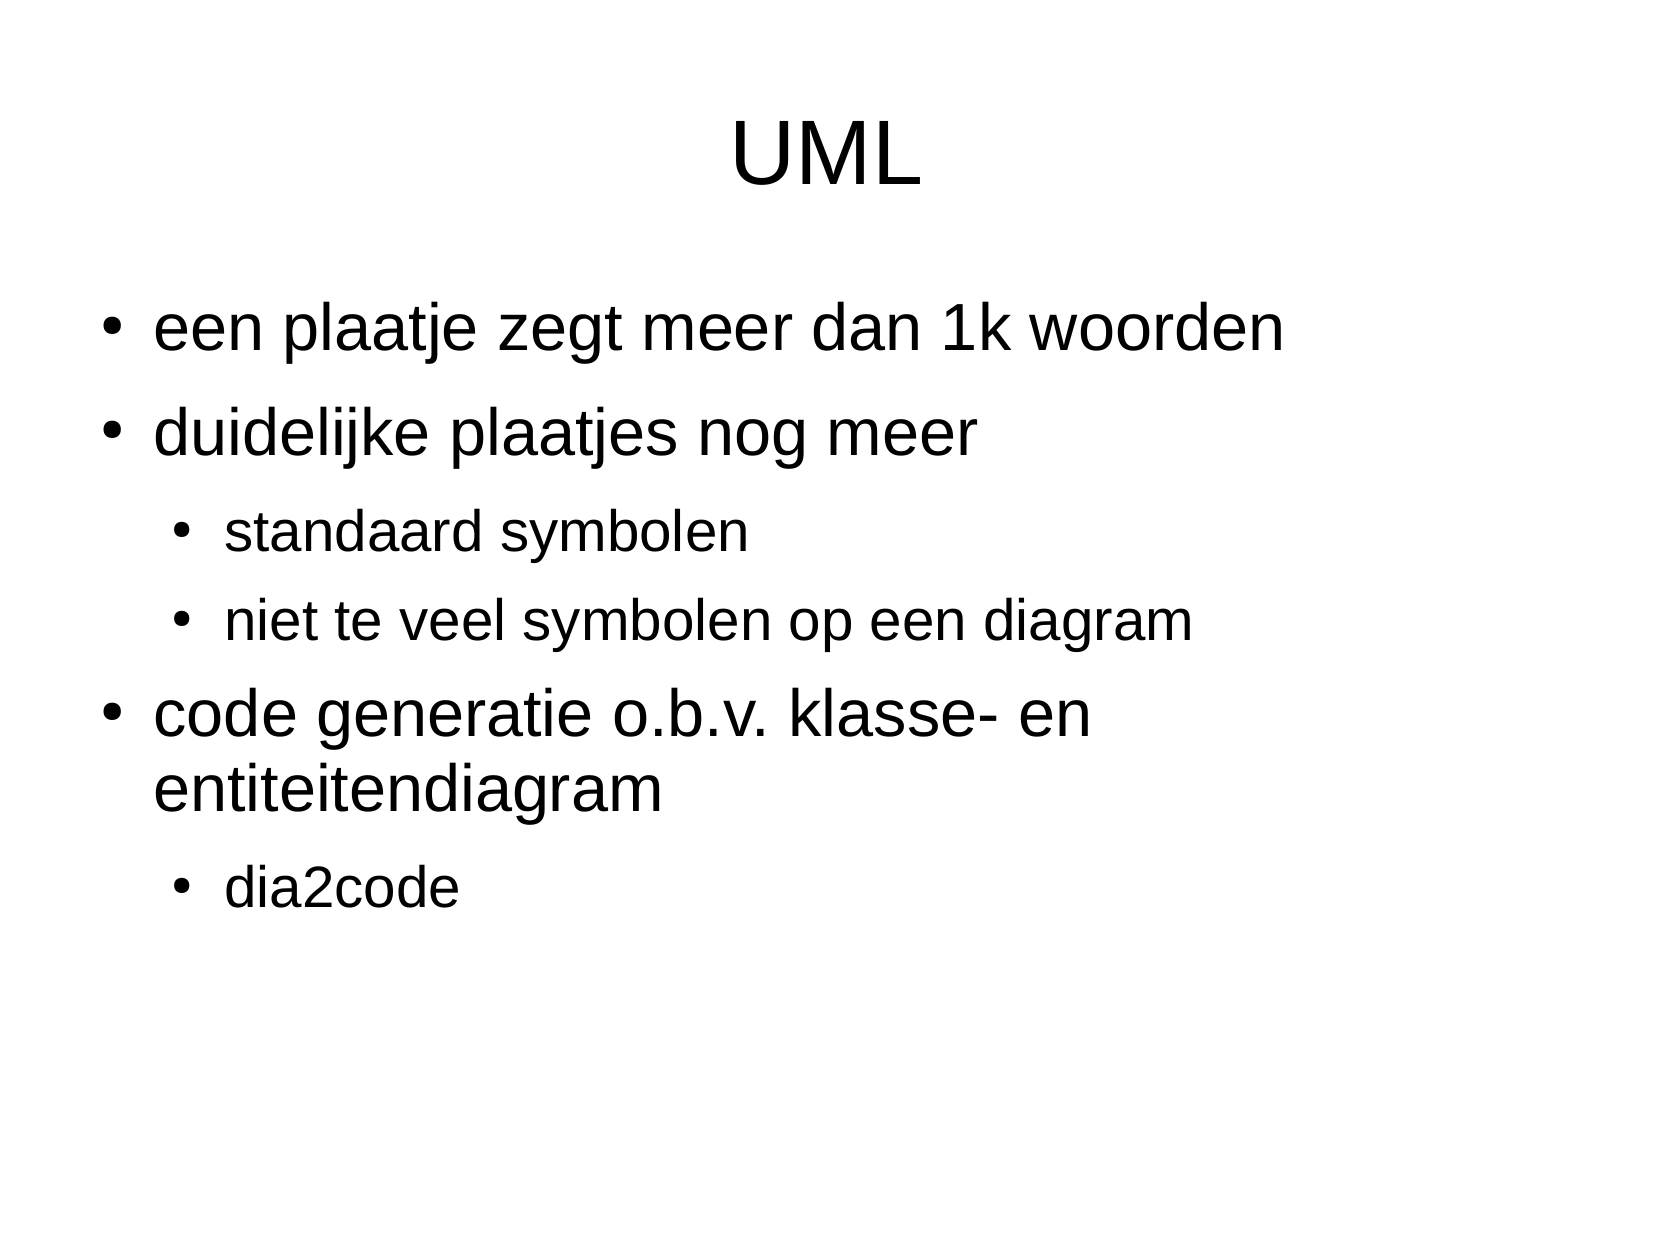

# UML
een plaatje zegt meer dan 1k woorden
duidelijke plaatjes nog meer
standaard symbolen
niet te veel symbolen op een diagram
code generatie o.b.v. klasse- en entiteitendiagram
dia2code